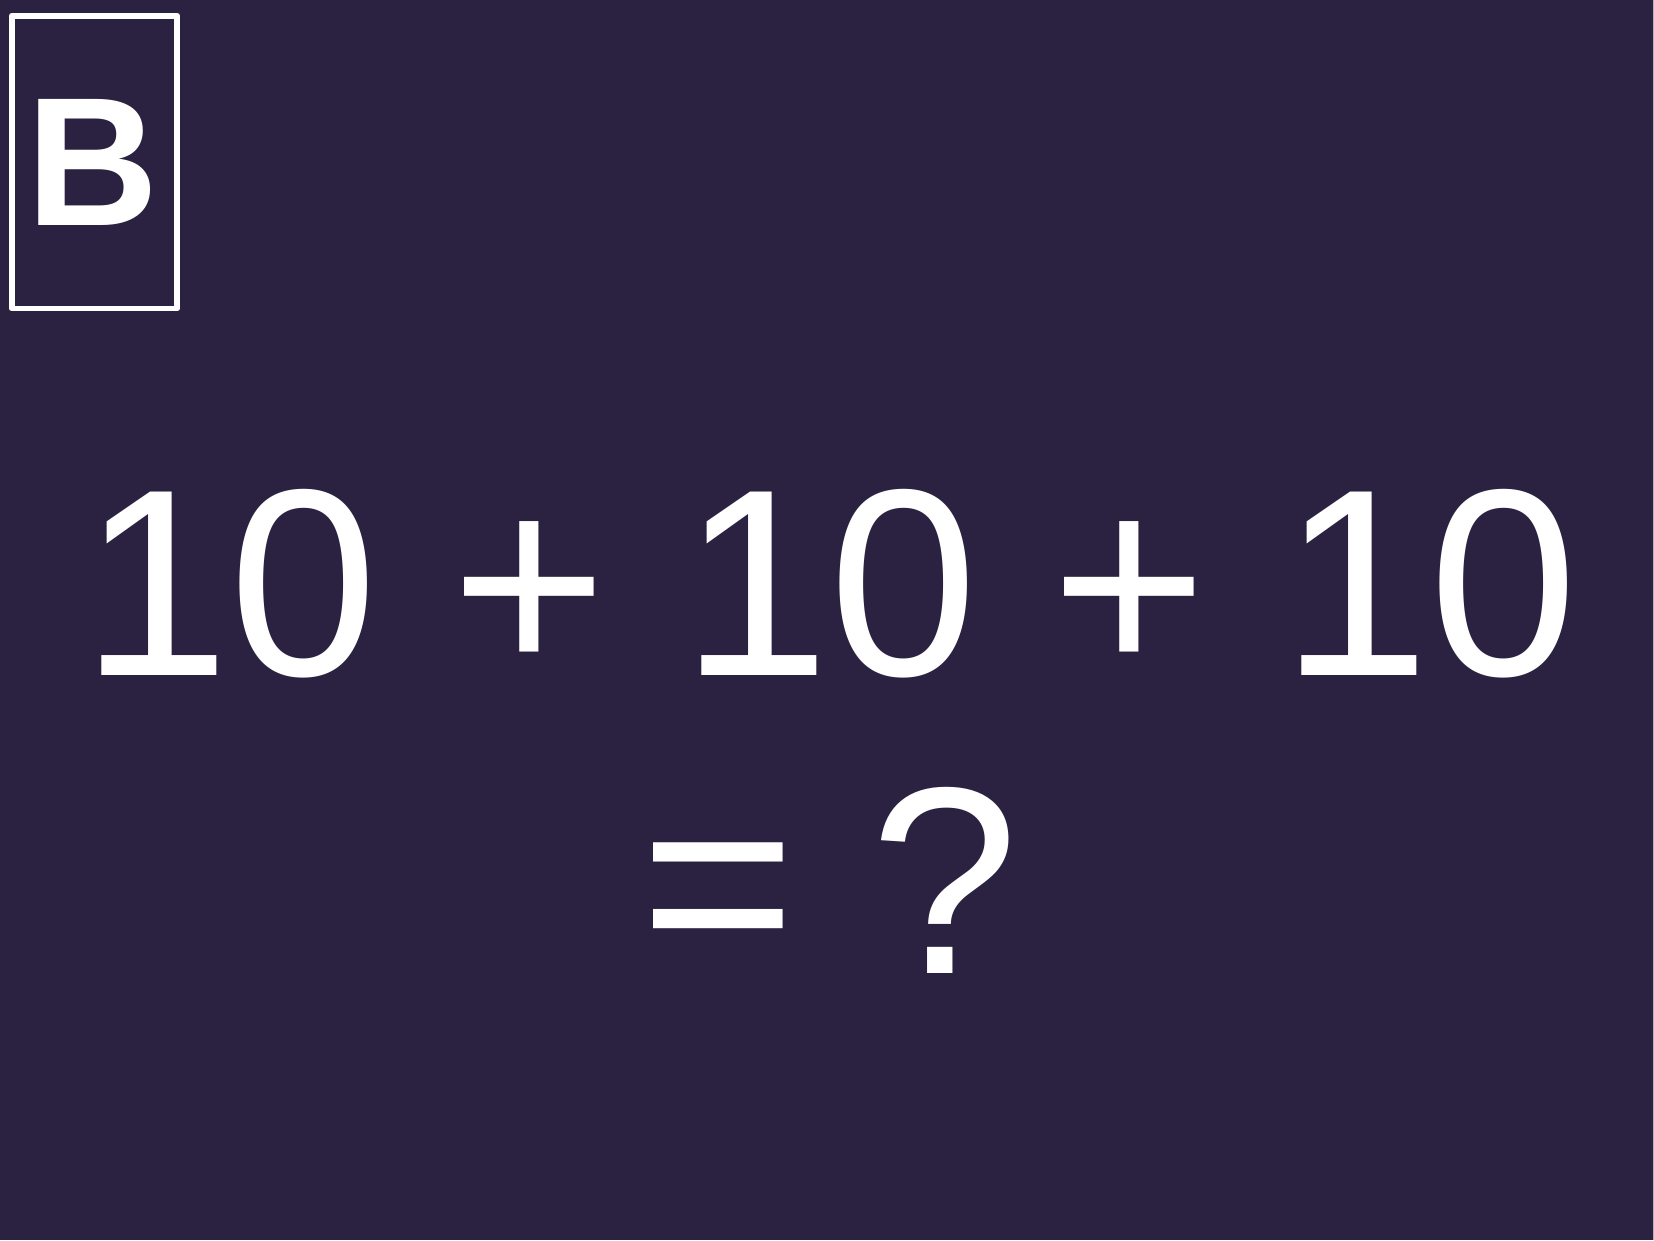

B
10 + 10 + 10
= ?
#